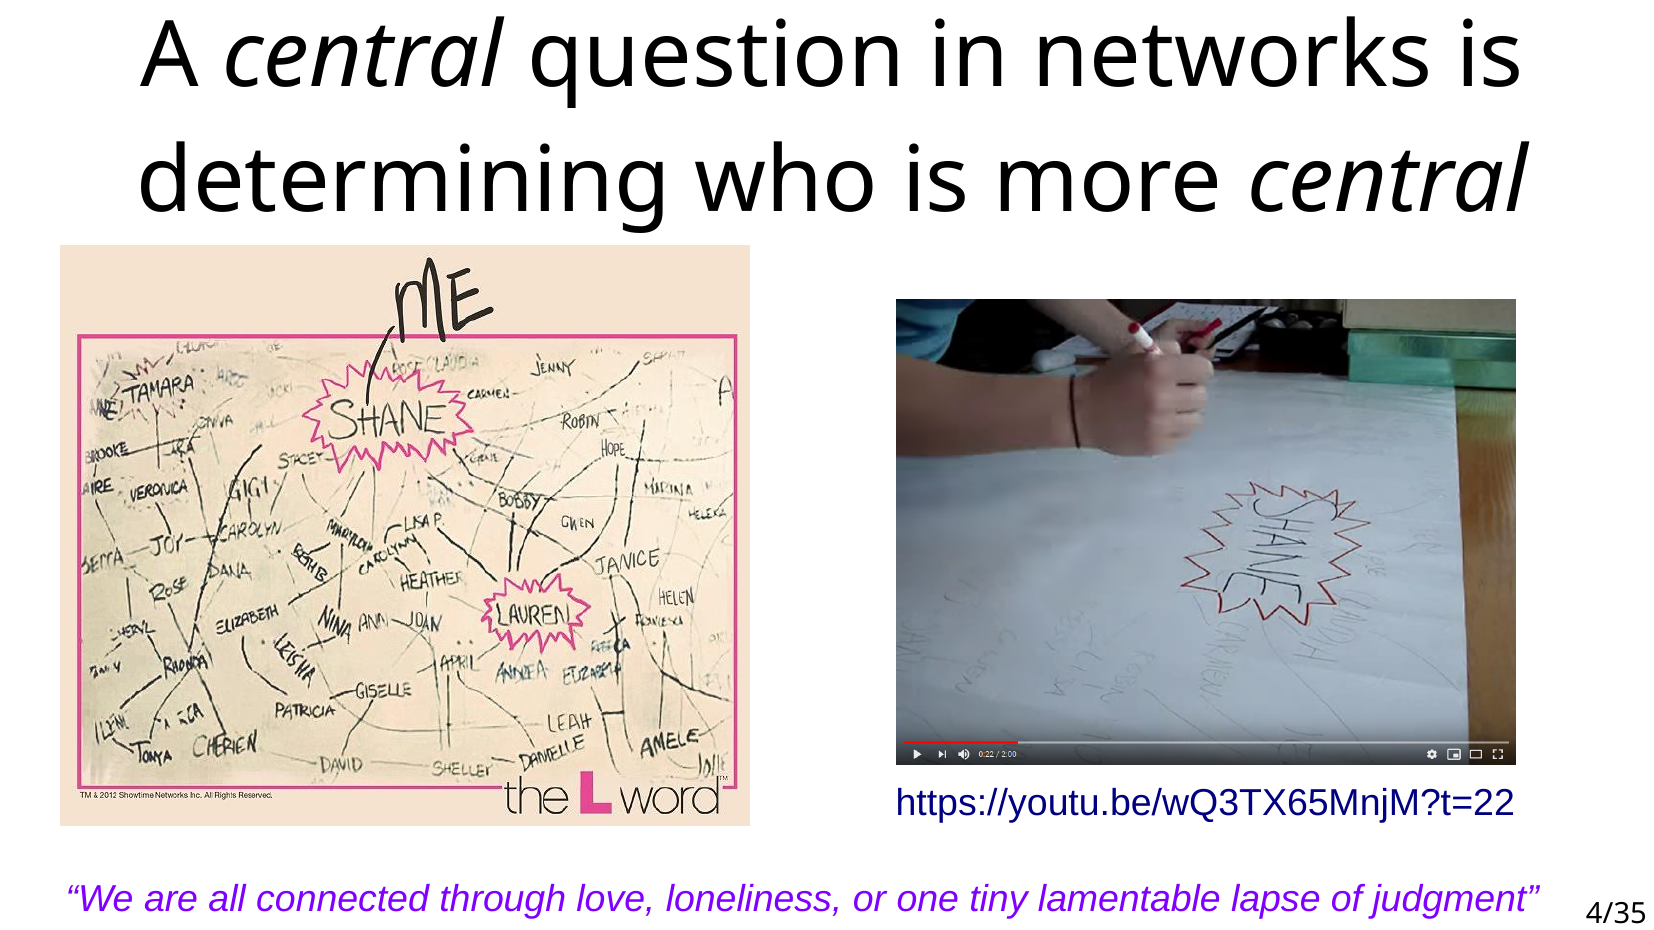

# A central question in networks is determining who is more central
https://youtu.be/wQ3TX65MnjM?t=22
“We are all connected through love, loneliness, or one tiny lamentable lapse of judgment”
4